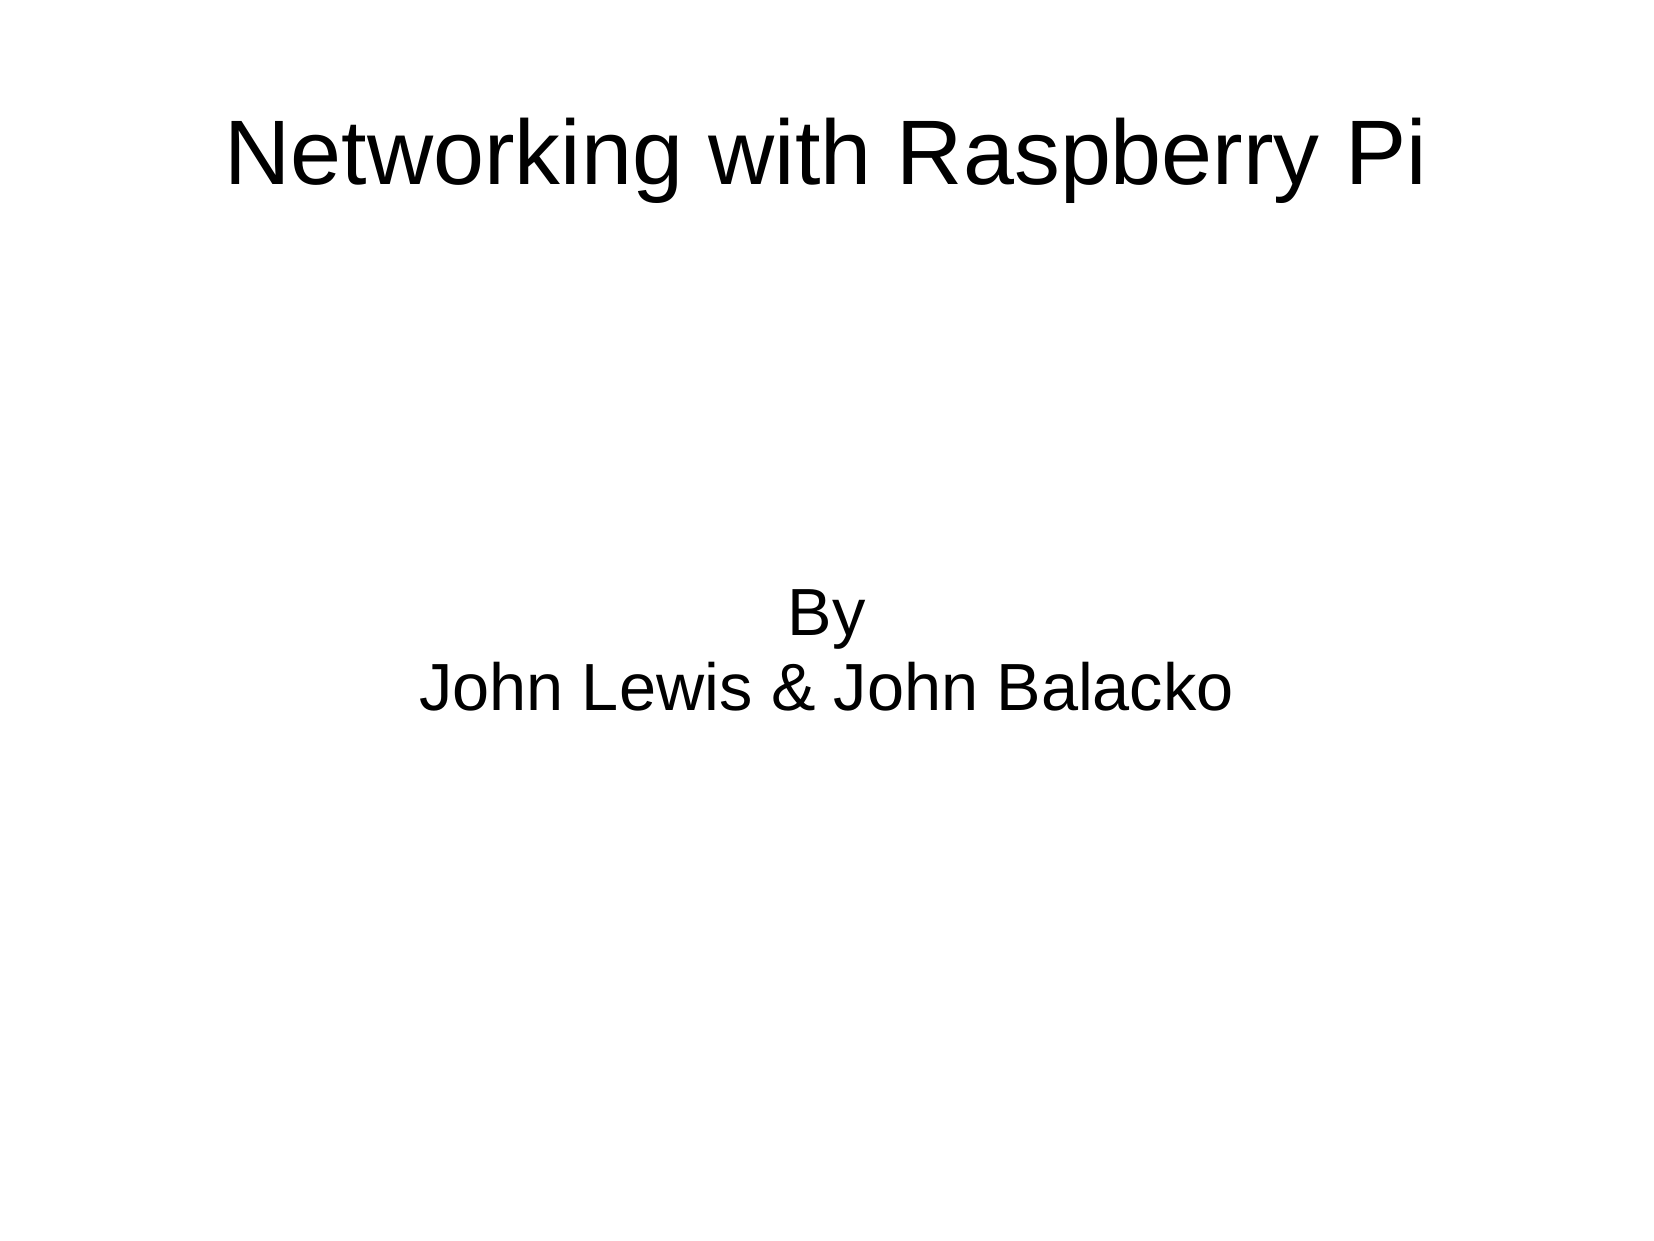

# Networking with Raspberry Pi
By
John Lewis & John Balacko